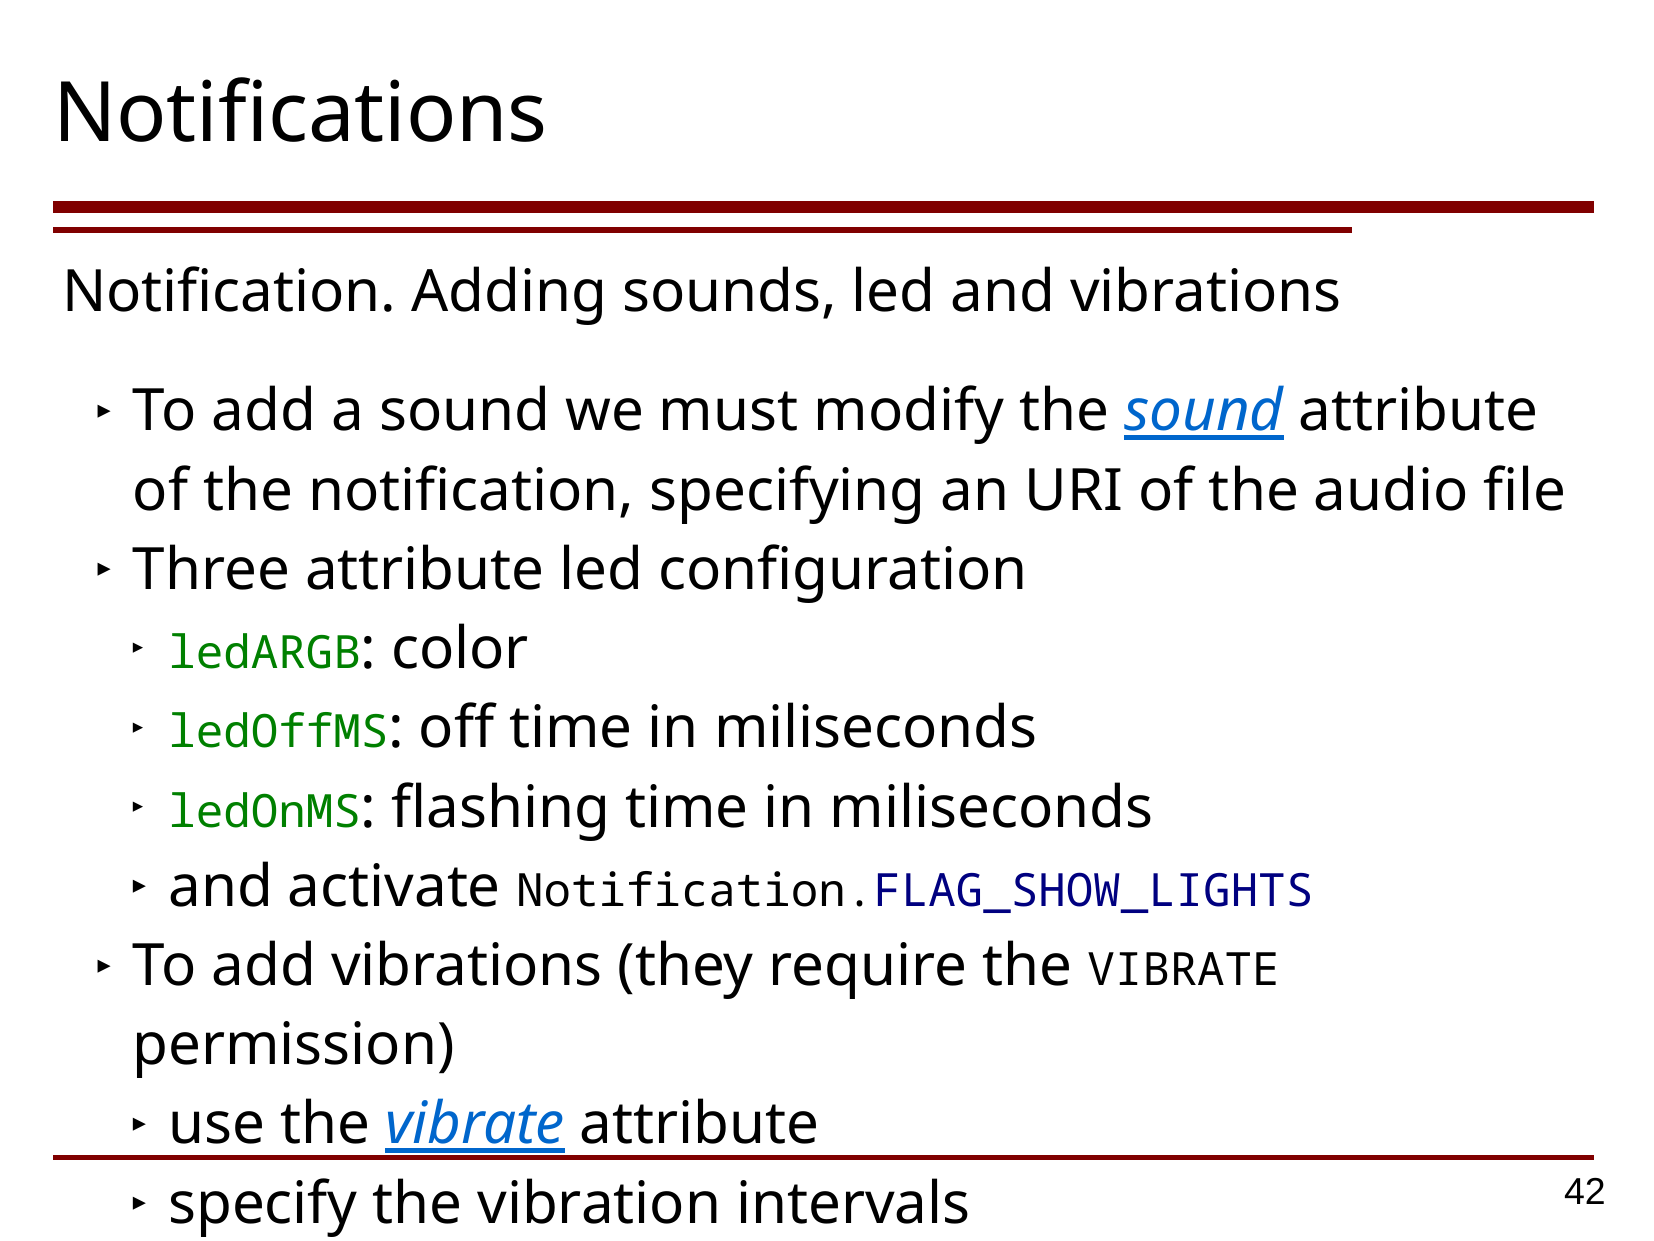

# Notifications
Notification. Adding sounds, led and vibrations
To add a sound we must modify the sound attribute of the notification, specifying an URI of the audio file
Three attribute led configuration
ledARGB: color
ledOffMS: off time in miliseconds
ledOnMS: flashing time in miliseconds
and activate Notification.FLAG_SHOW_LIGHTS
To add vibrations (they require the VIBRATE permission)
use the vibrate attribute
specify the vibration intervals